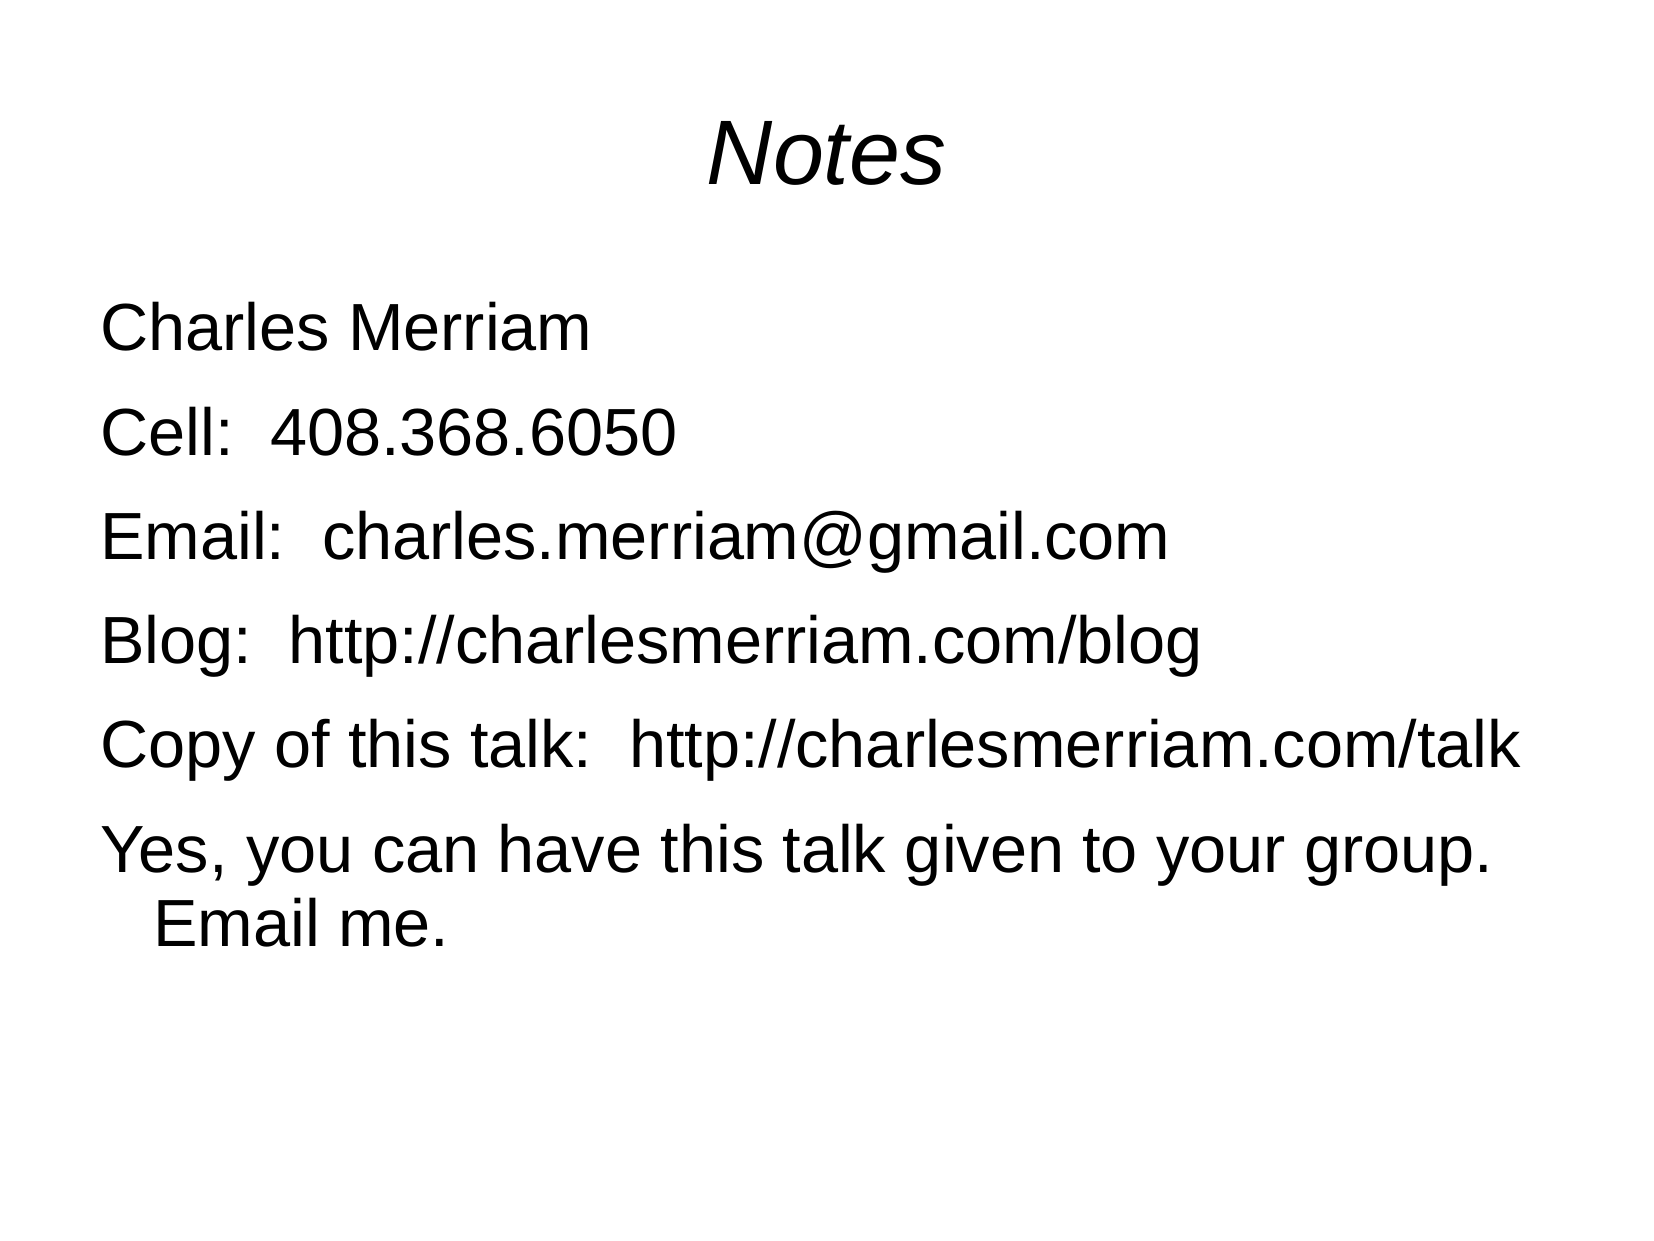

Notes
# Charles Merriam
Cell: 408.368.6050
Email: charles.merriam@gmail.com
Blog: http://charlesmerriam.com/blog
Copy of this talk: http://charlesmerriam.com/talk
Yes, you can have this talk given to your group. Email me.